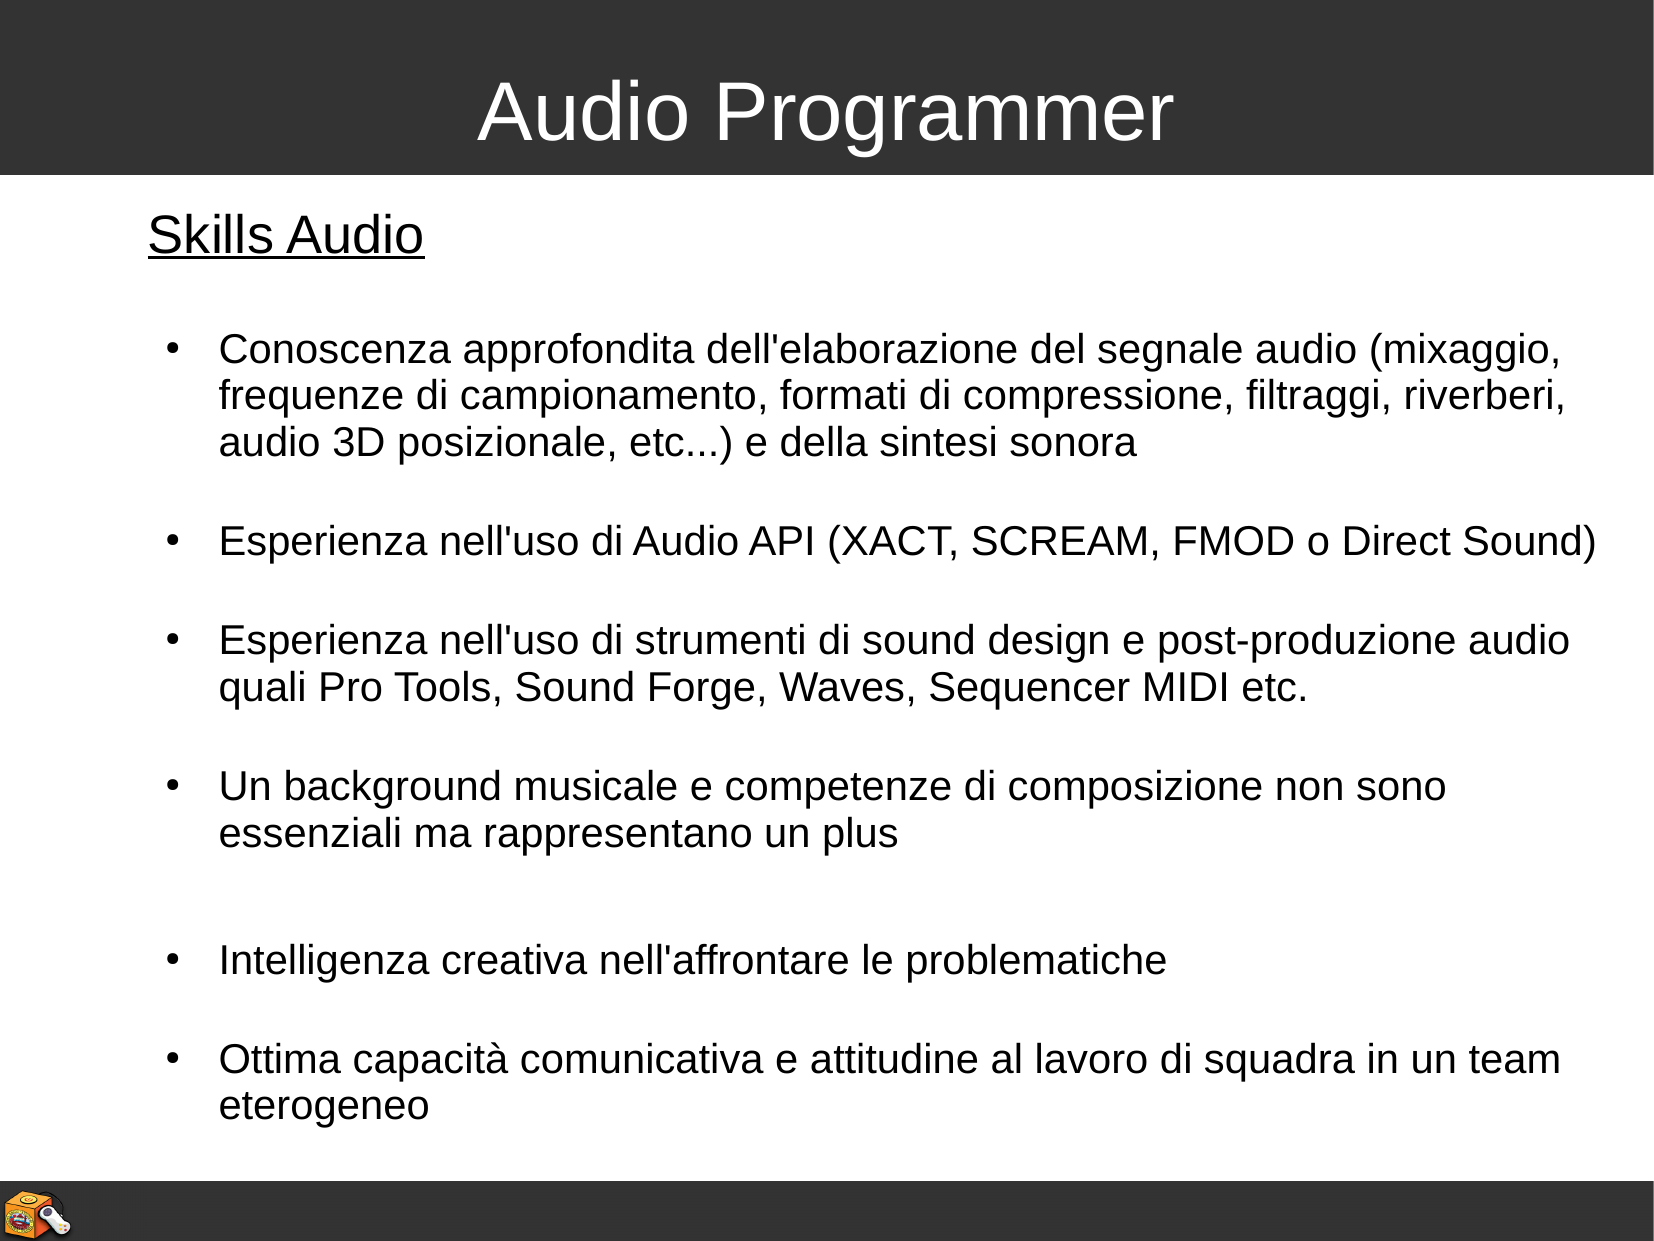

Audio Programmer
# Skills Audio
Conoscenza approfondita dell'elaborazione del segnale audio (mixaggio, frequenze di campionamento, formati di compressione, filtraggi, riverberi, audio 3D posizionale, etc...) e della sintesi sonora
Esperienza nell'uso di Audio API (XACT, SCREAM, FMOD o Direct Sound)
Esperienza nell'uso di strumenti di sound design e post-produzione audio quali Pro Tools, Sound Forge, Waves, Sequencer MIDI etc.
Un background musicale e competenze di composizione non sono essenziali ma rappresentano un plus
Intelligenza creativa nell'affrontare le problematiche
Ottima capacità comunicativa e attitudine al lavoro di squadra in un team eterogeneo